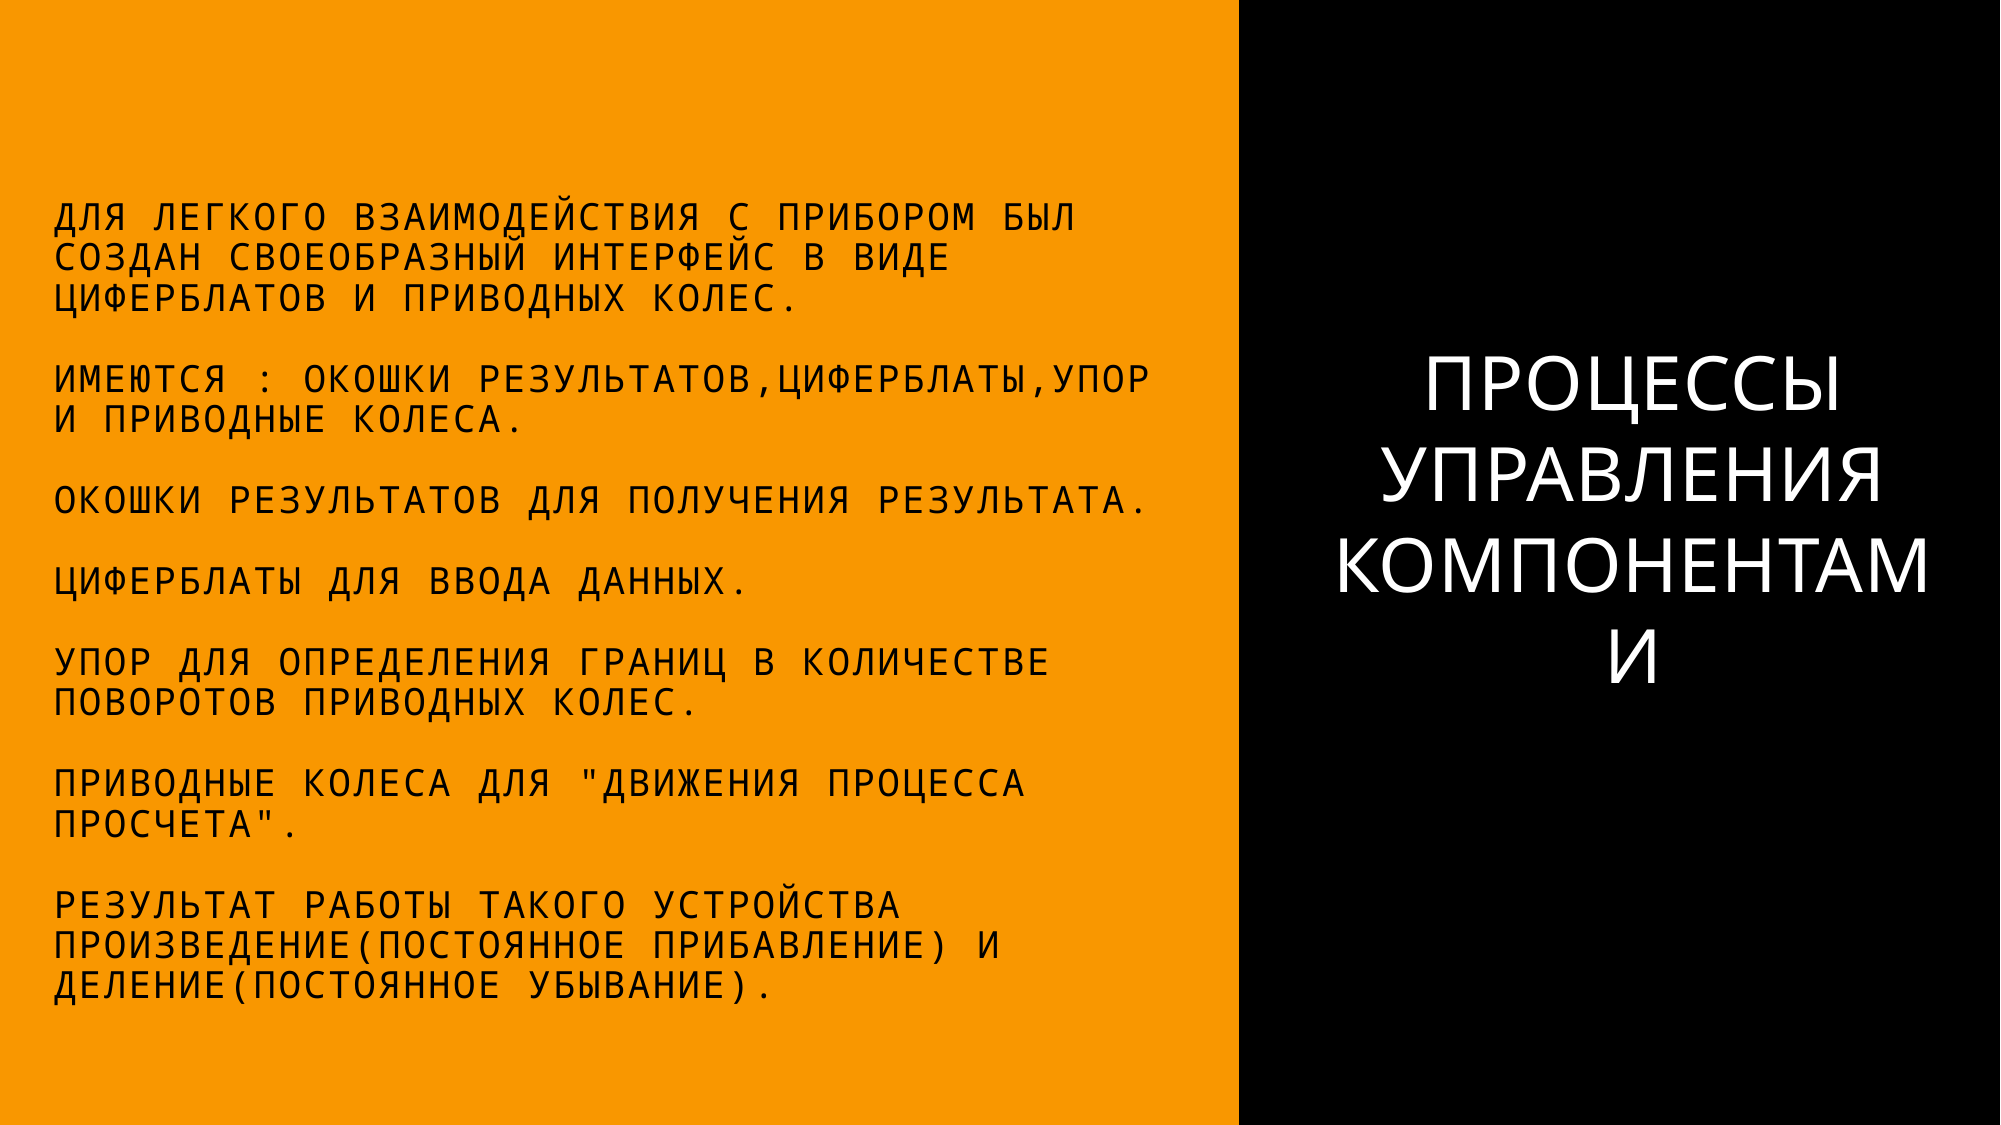

# Для легкого взаимодействия с прибором был создан своеобразный интерфейс в виде циферблатов и приводных колес. иМЕЮТСЯ : ОКОШКИ РЕЗУЛЬТАТОВ,ЦИФЕРБЛАТЫ,УПОР И ПРИВОДНЫЕ КОЛЕСА. ОКОШКИ РЕЗУЛЬТАТОВ ДЛЯ ПОЛУЧЕНИЯ РЕЗУЛЬТАТА. ЦИФЕРБЛАТЫ ДЛЯ ВВОДА ДАННЫХ. УПОР ДЛЯ ОПРЕДЕЛЕНИЯ ГРАНИЦ В КОЛИЧЕСТВЕ ПОВОРОТОВ ПРИВОДНЫХ КОЛЕС. ПРИВОДНЫЕ КОЛЕСА ДЛЯ "ДВИЖЕНИЯ ПРОЦЕССА ПРОСЧЕТА". РЕЗУЛЬТАТ РАБОТЫ ТАКОГО УСТРОЙСТВА ПРОИЗВЕДЕНИЕ(ПОСТОЯННОЕ ПРИБАВЛЕНИЕ) И ДЕЛЕНИЕ(ПОСТОЯННОЕ УБЫВАНИЕ).
Процессы управления компонентами